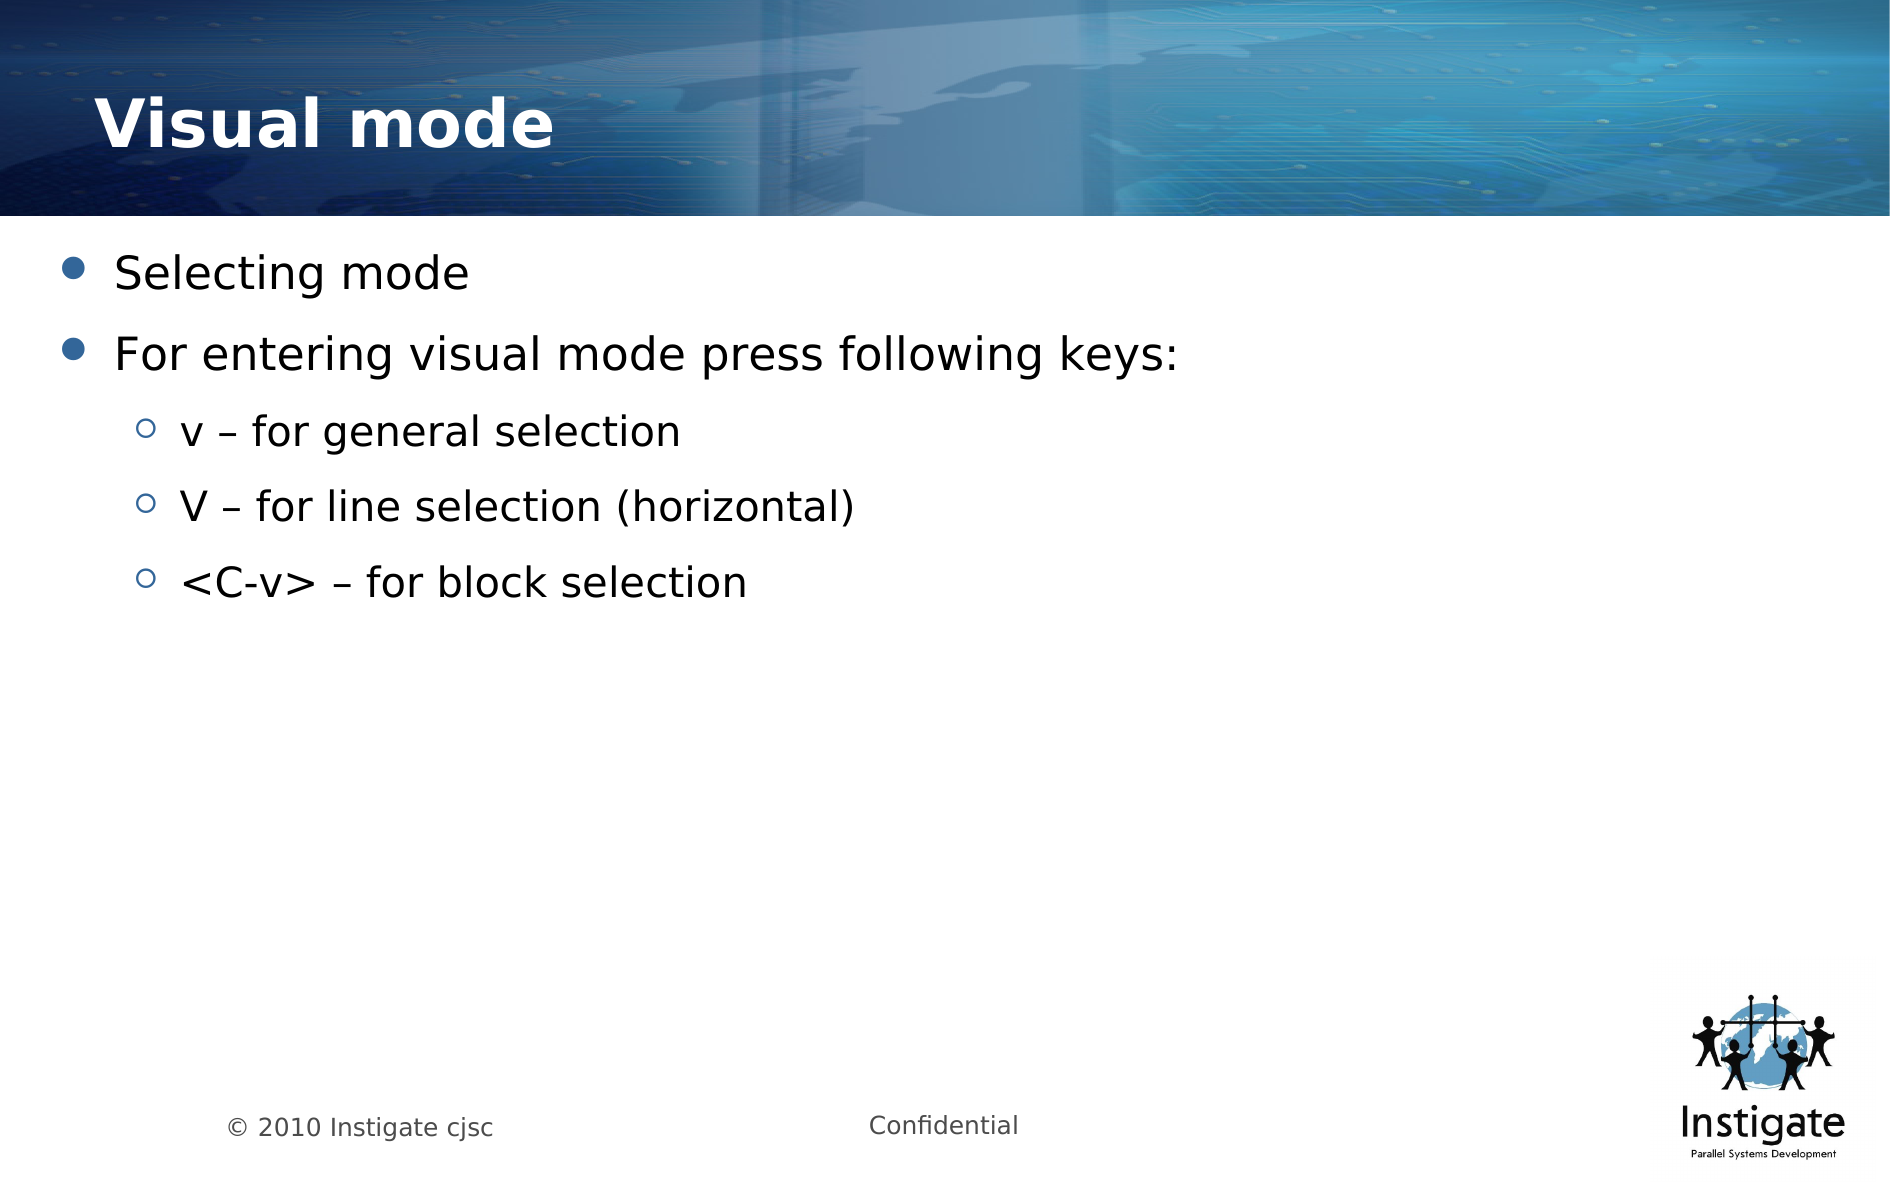

# Visual mode
Selecting mode
For entering visual mode press following keys:
v – for general selection
V – for line selection (horizontal)
<C-v> – for block selection